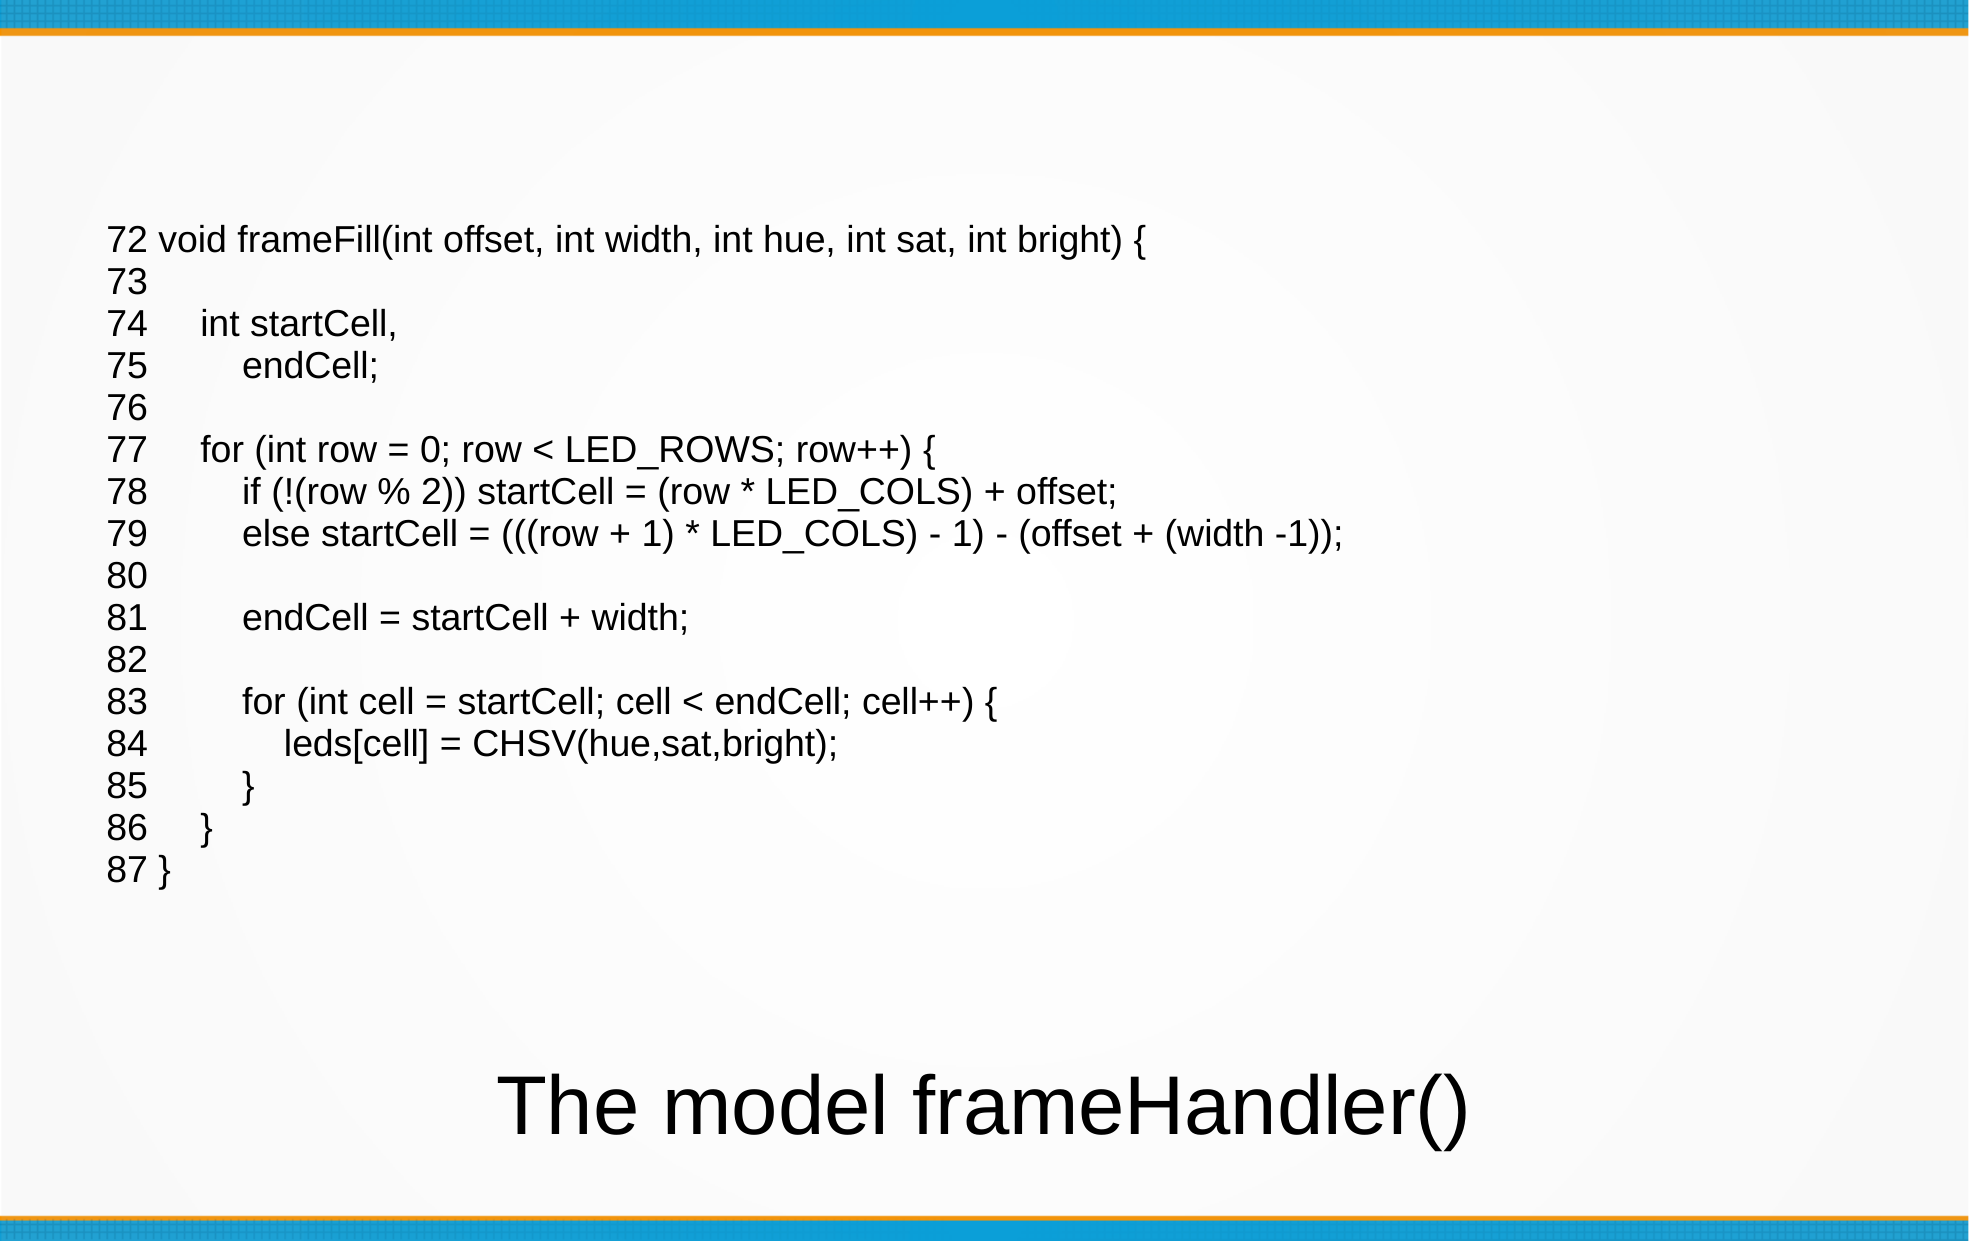

72 void frameFill(int offset, int width, int hue, int sat, int bright) {
 73
 74 int startCell,
 75 endCell;
 76
 77 for (int row = 0; row < LED_ROWS; row++) {
 78 if (!(row % 2)) startCell = (row * LED_COLS) + offset;
 79 else startCell = (((row + 1) * LED_COLS) - 1) - (offset + (width -1));
 80
 81 endCell = startCell + width;
 82
 83 for (int cell = startCell; cell < endCell; cell++) {
 84 leds[cell] = CHSV(hue,sat,bright);
 85 }
 86 }
 87 }
The model frameHandler()